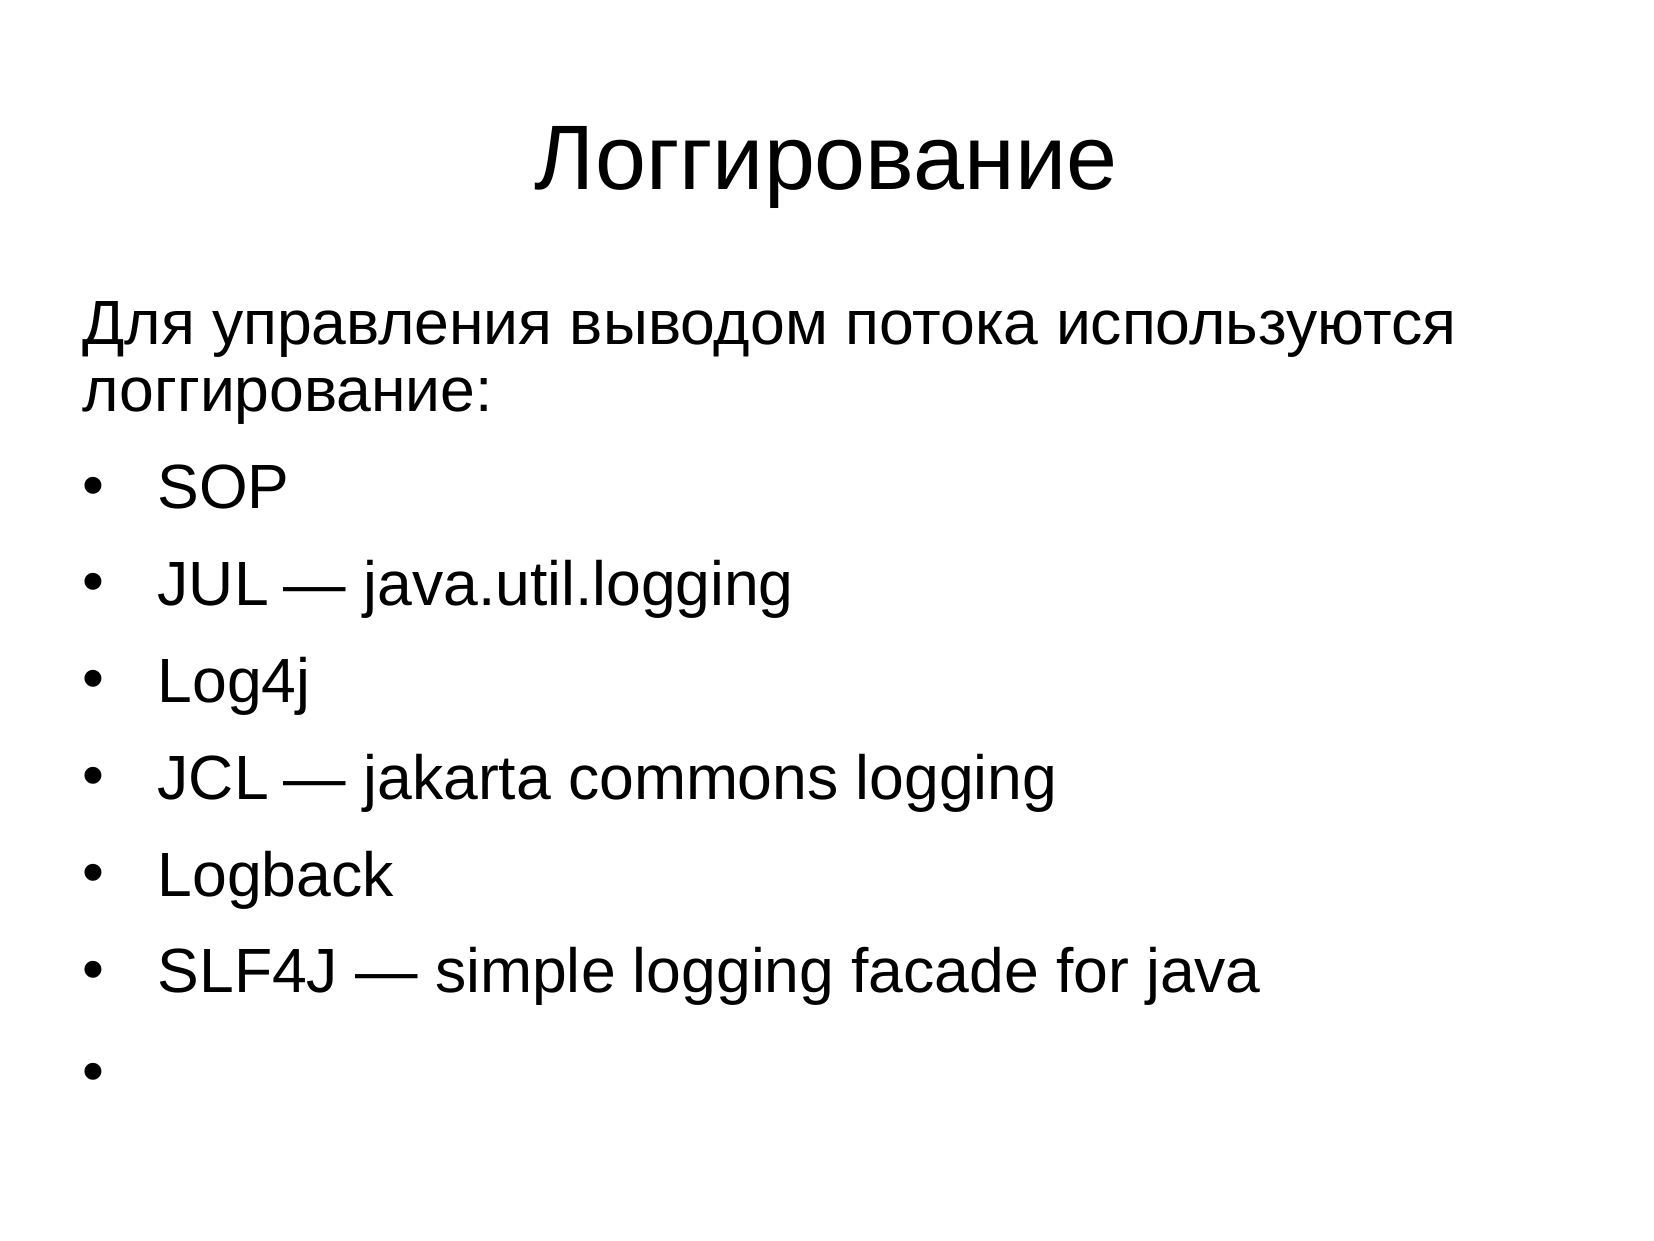

# Логгирование
Для управления выводом потока используются логгирование:
SOP
JUL — java.util.logging
Log4j
JCL — jakarta commons logging
Logback
SLF4J — simple logging facade for java